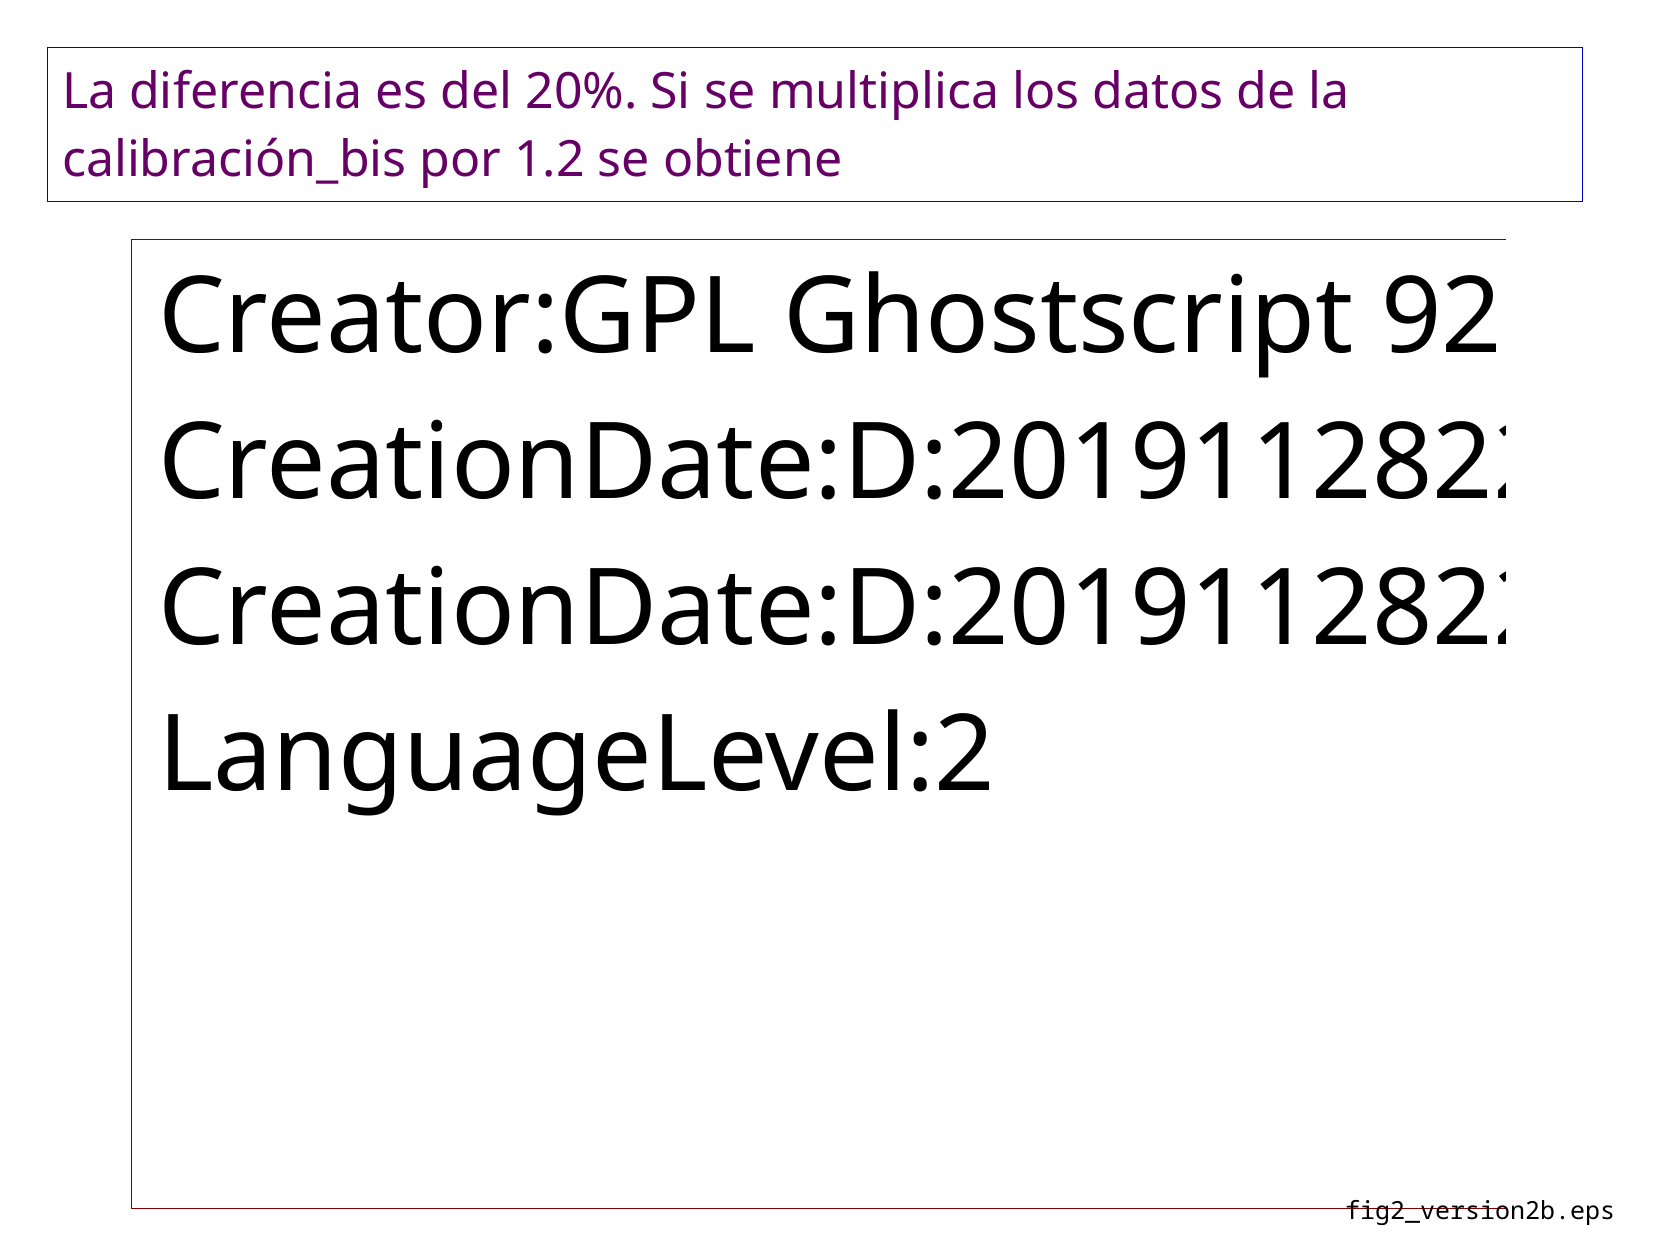

La diferencia es del 20%. Si se multiplica los datos de la calibración_bis por 1.2 se obtiene
fig2_version2b.eps